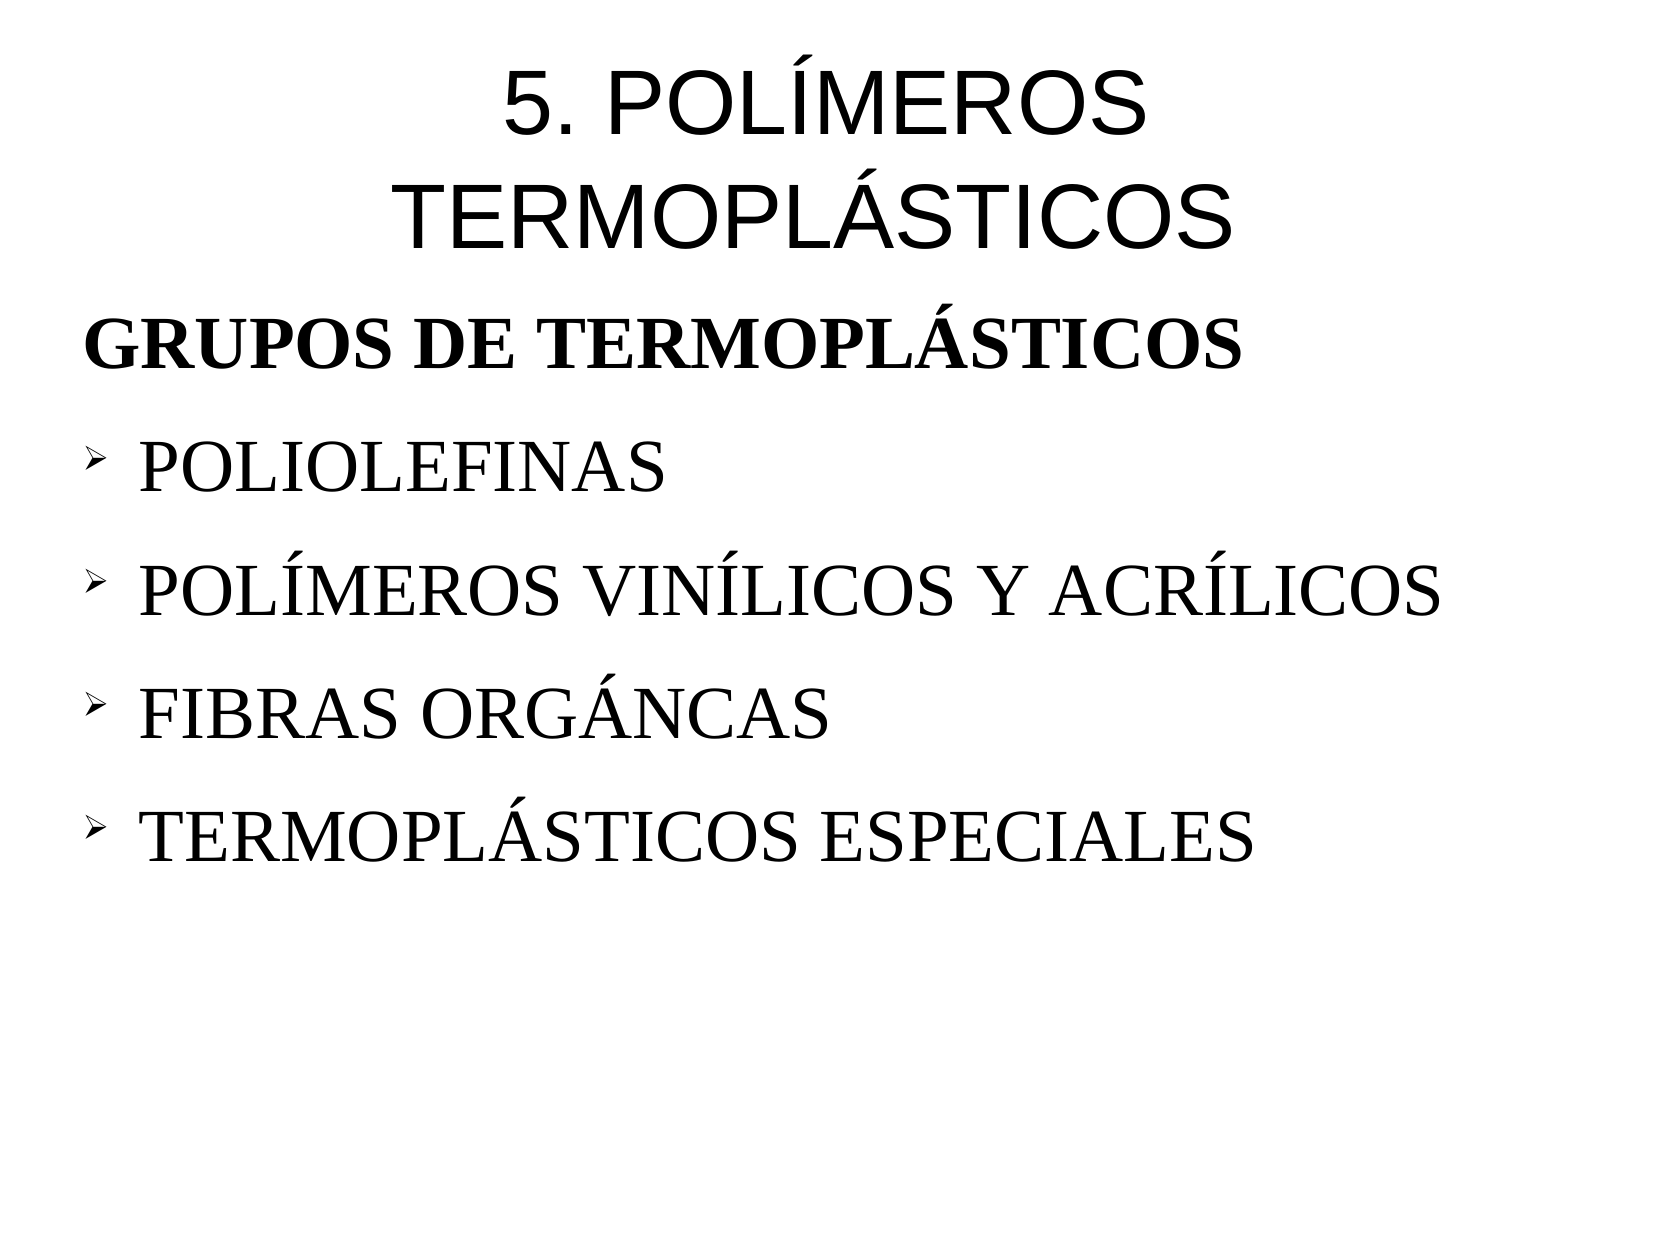

# 5. POLÍMEROS TERMOPLÁSTICOS
GRUPOS DE TERMOPLÁSTICOS
POLIOLEFINAS
POLÍMEROS VINÍLICOS Y ACRÍLICOS
FIBRAS ORGÁNCAS
TERMOPLÁSTICOS ESPECIALES